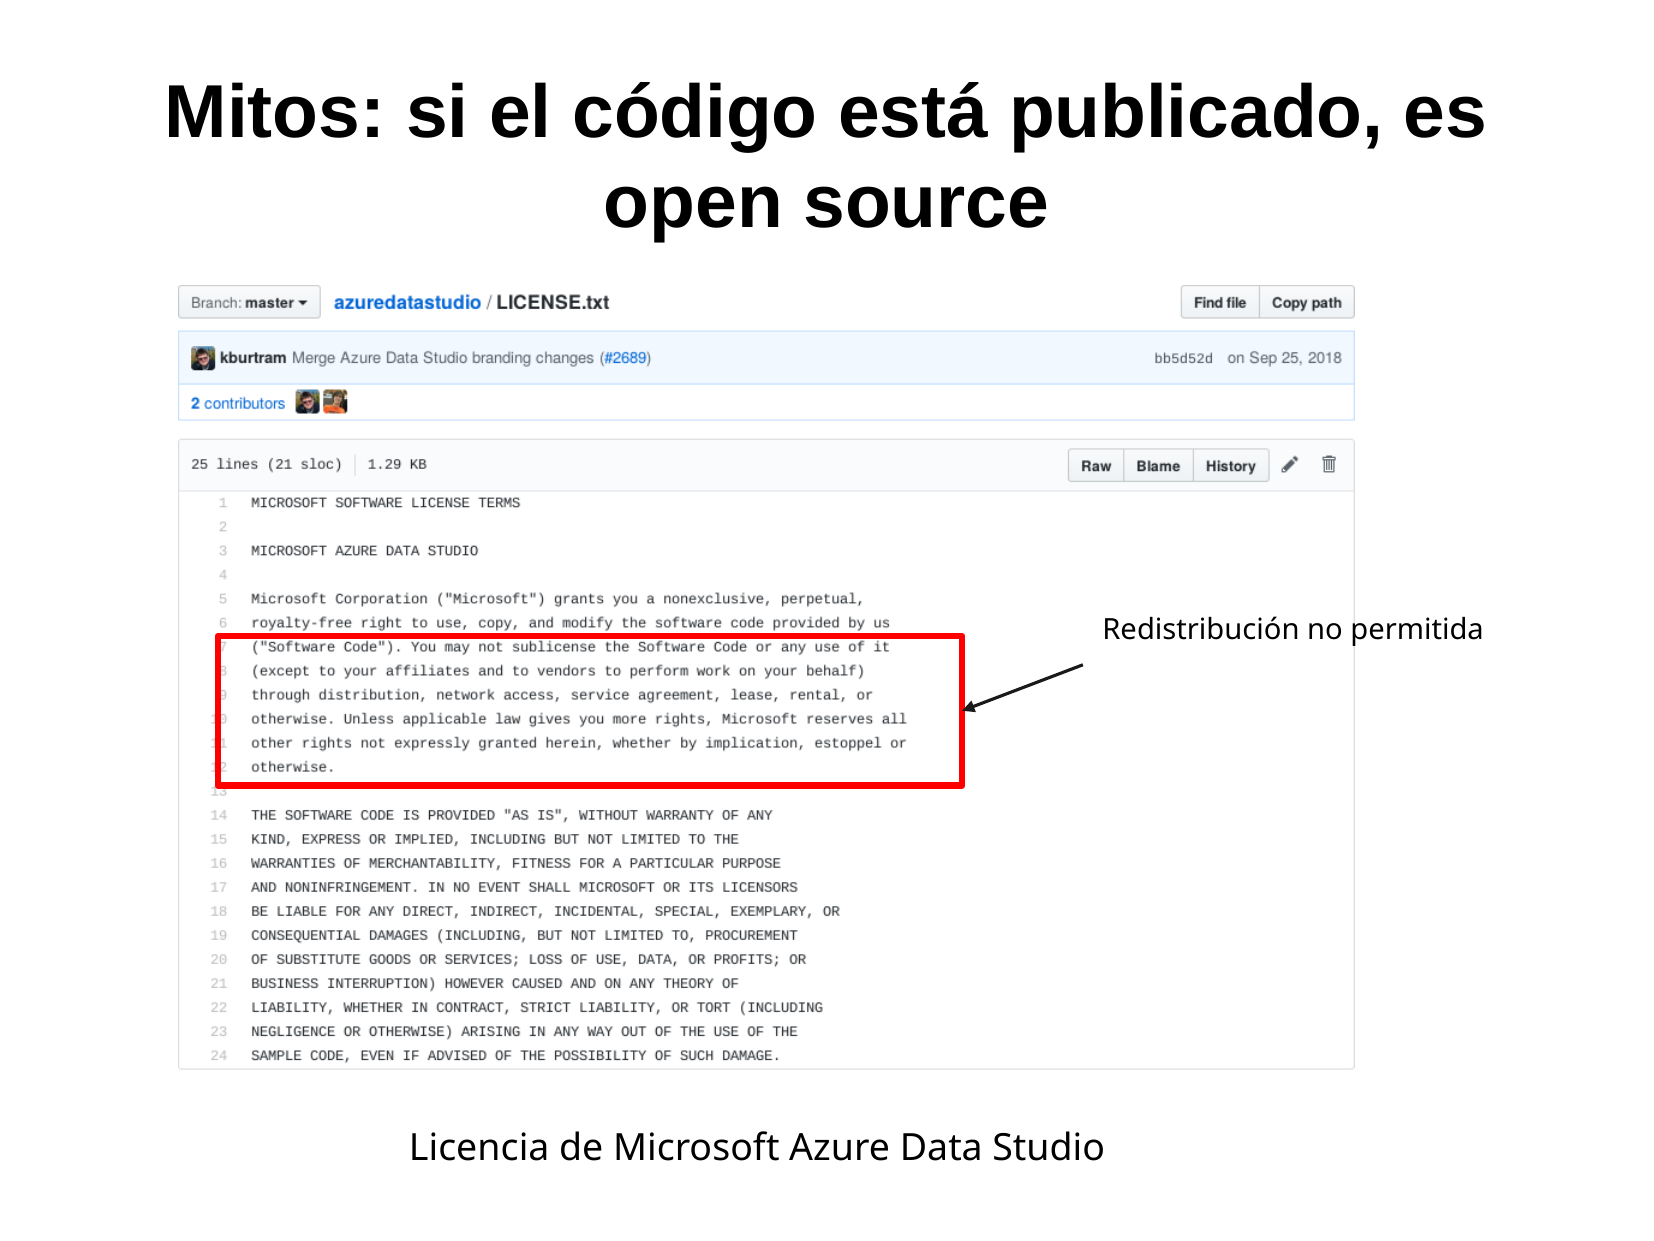

Mitos: si el código está publicado, es open source
Redistribución no permitida
Licencia de Microsoft Azure Data Studio